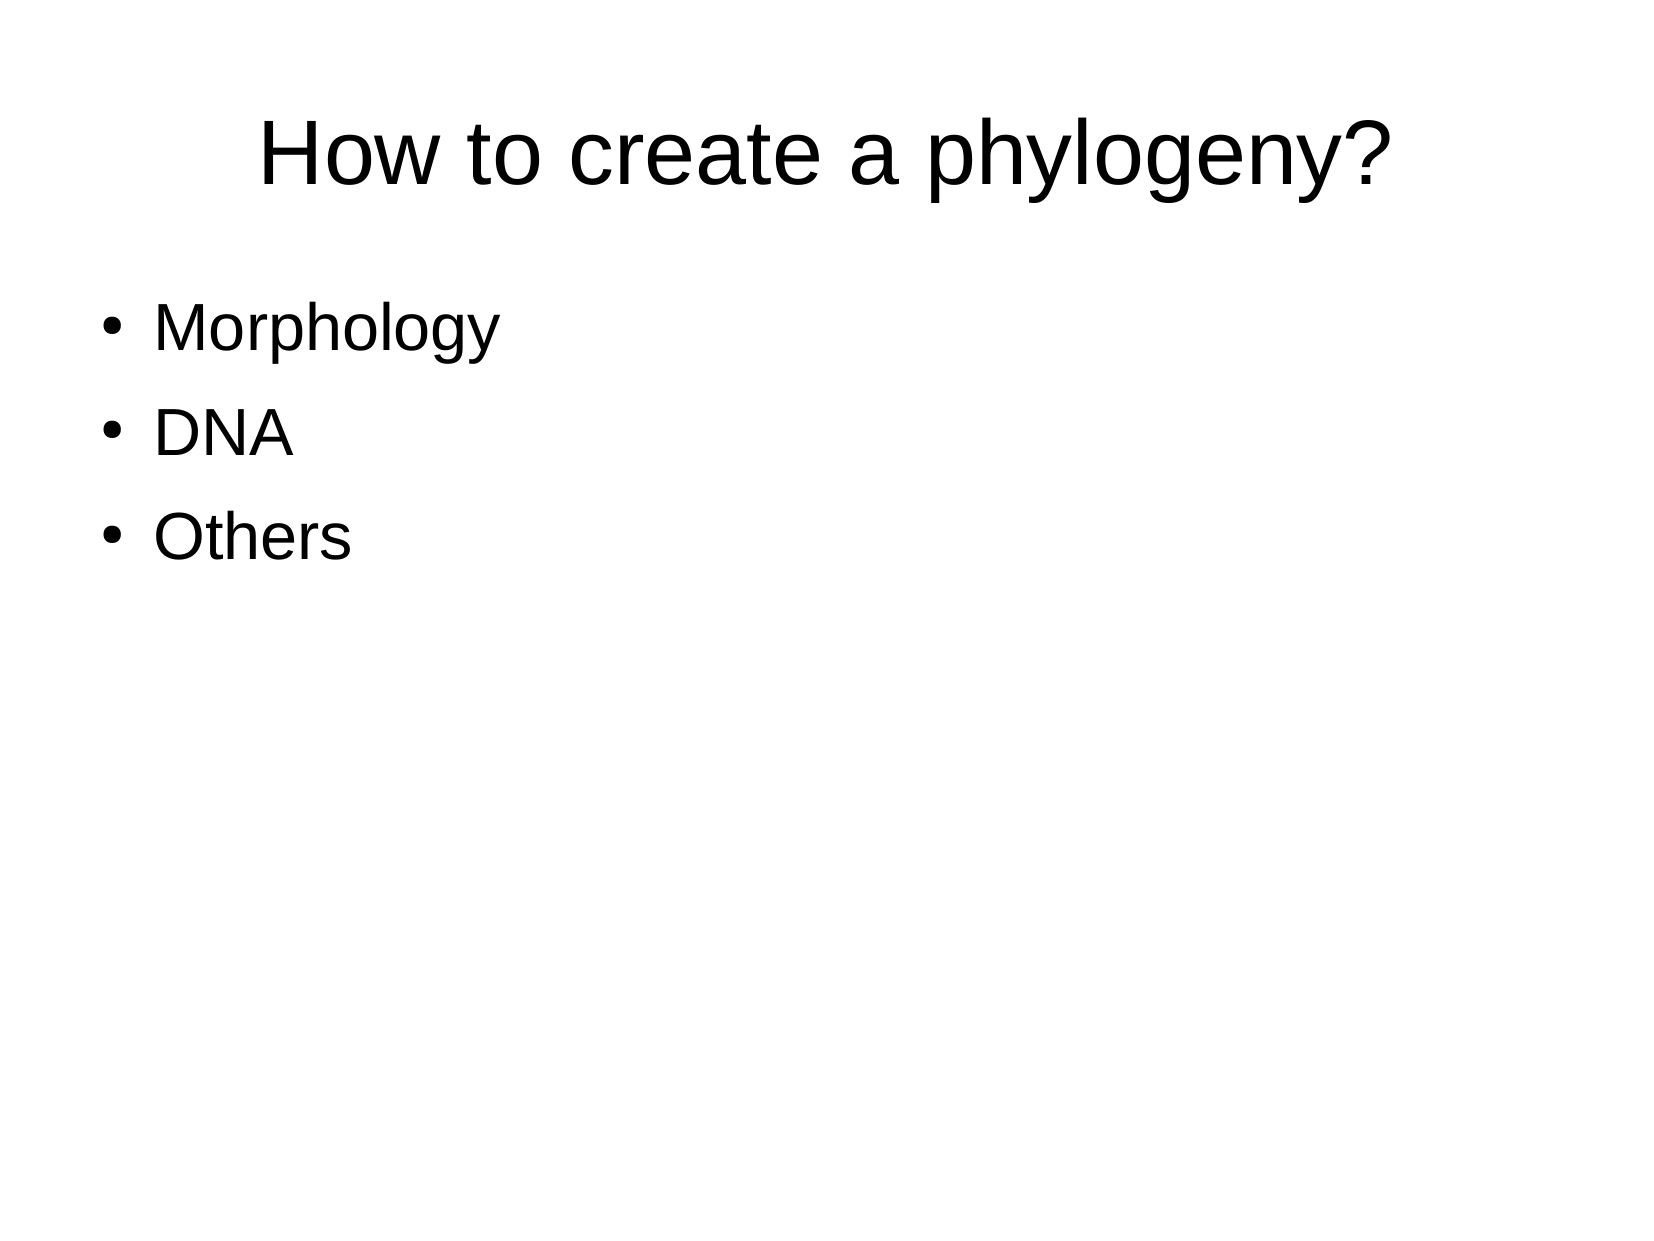

# How to create a phylogeny?
Morphology
DNA
Others